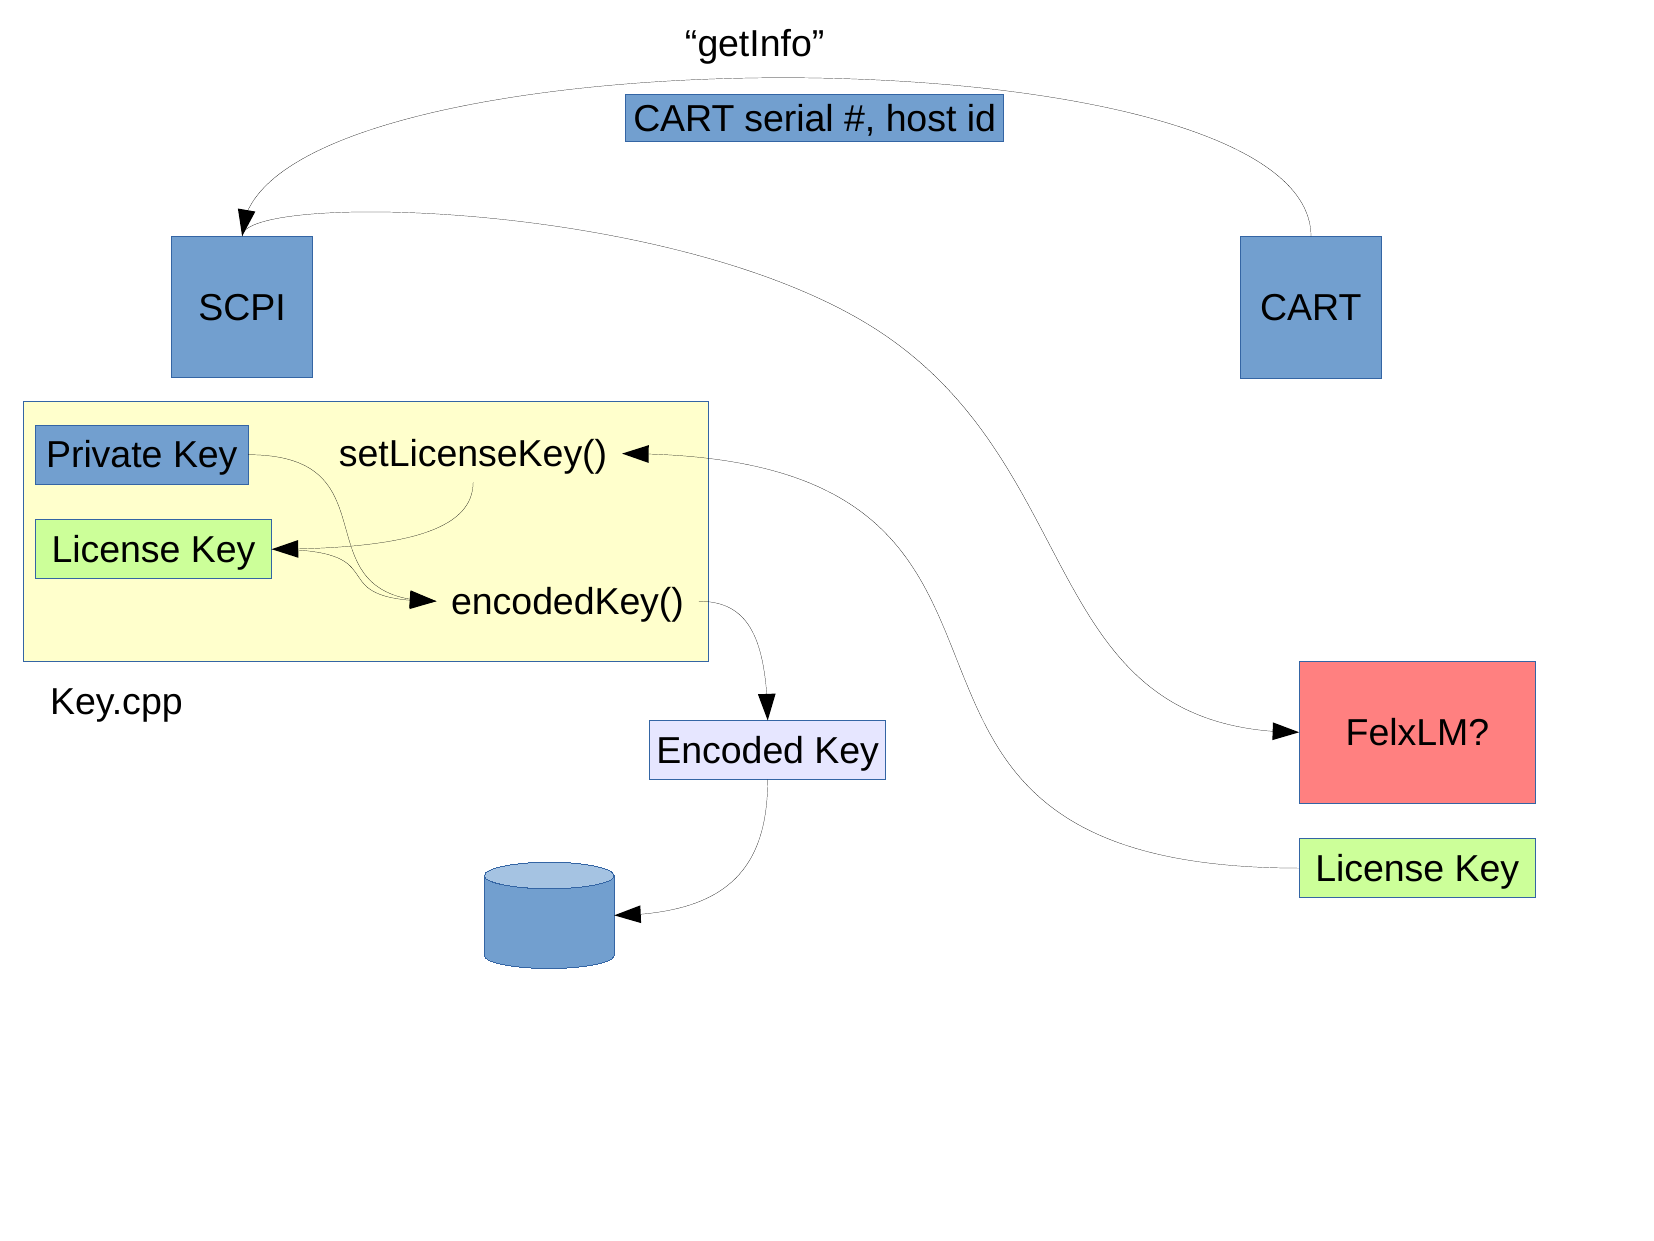

“getInfo”
CART serial #, host id
SCPI
CART
Private Key
setLicenseKey()
License Key
encodedKey()
FelxLM?
Key.cpp
Encoded Key
License Key